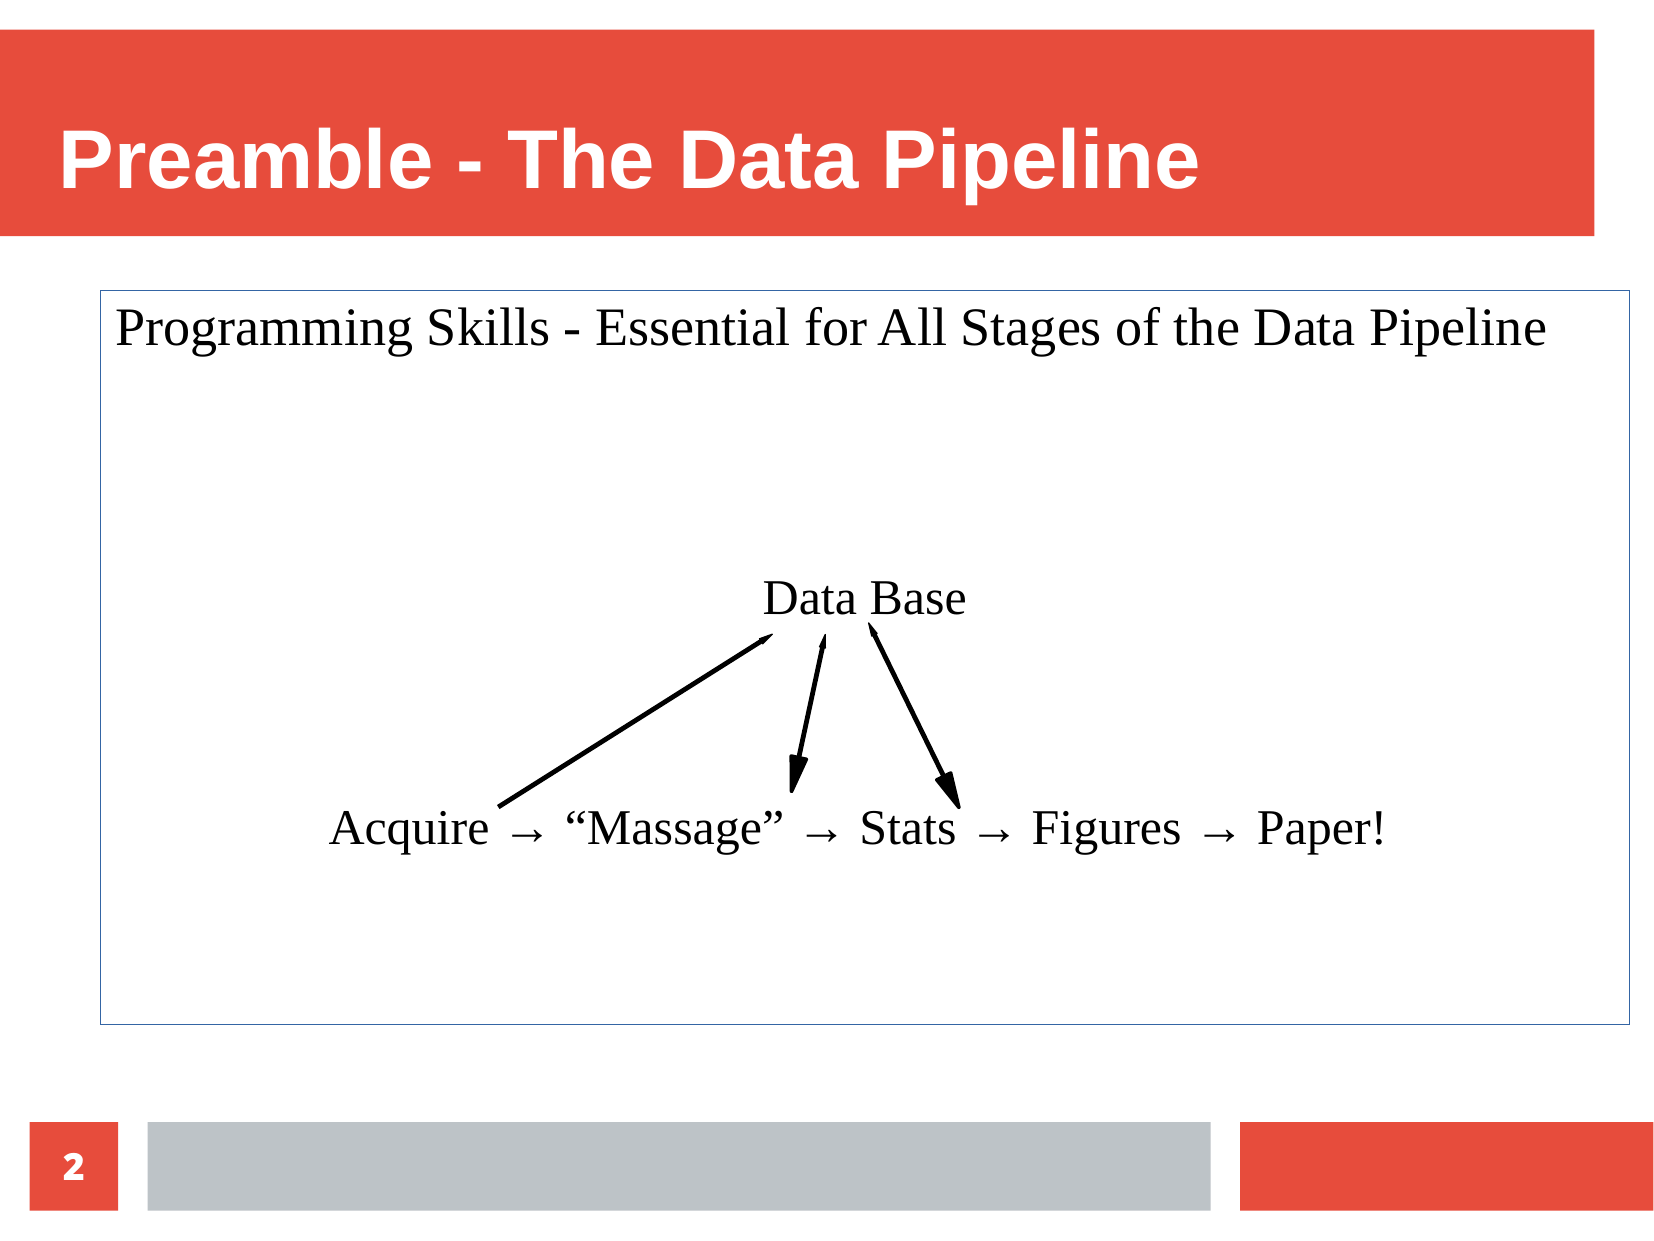

# Preamble - The Data Pipeline
Programming Skills - Essential for All Stages of the Data Pipeline
Data Base
Acquire → “Massage” → Stats → Figures → Paper!
2